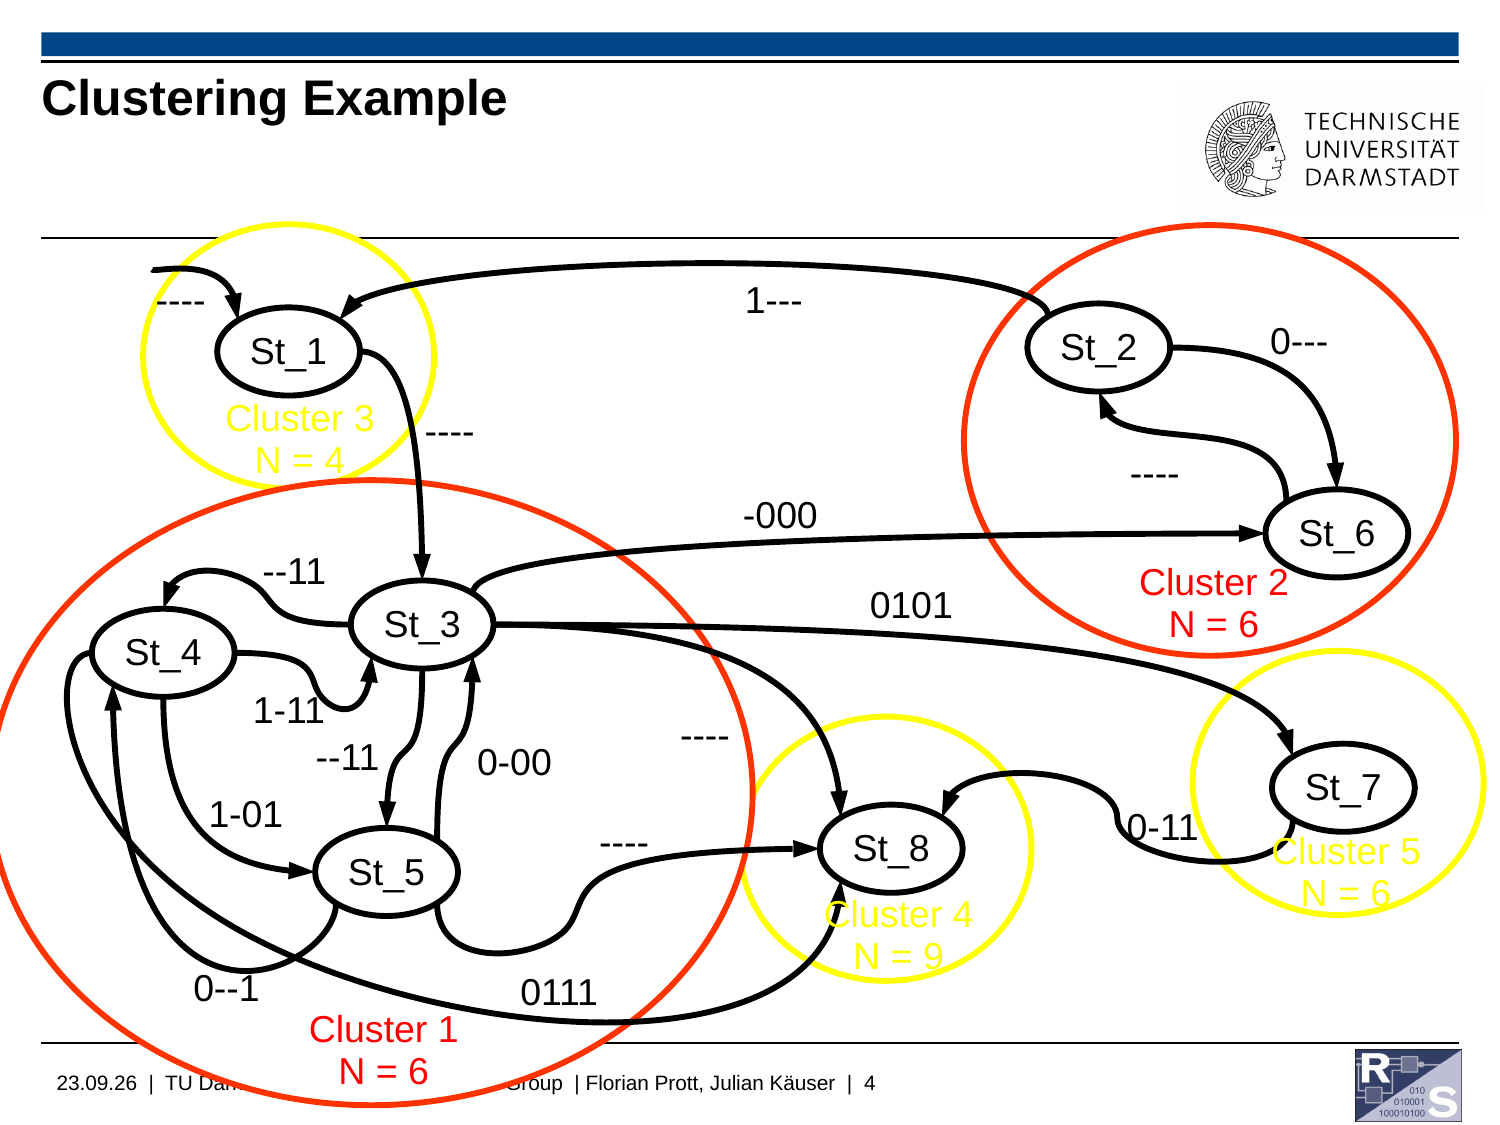

# Clustering Example
1---
----
St_2
St_1
0---
Cluster 3
N = 4
----
----
-000
St_6
--11
Cluster 2
N = 6
0101
St_3
St_4
1-11
----
--11
0-00
St_7
1-01
0-11
St_8
----
Cluster 5
N = 6
St_5
Cluster 4
N = 9
11--
0--1
0111
Cluster 1
N = 6